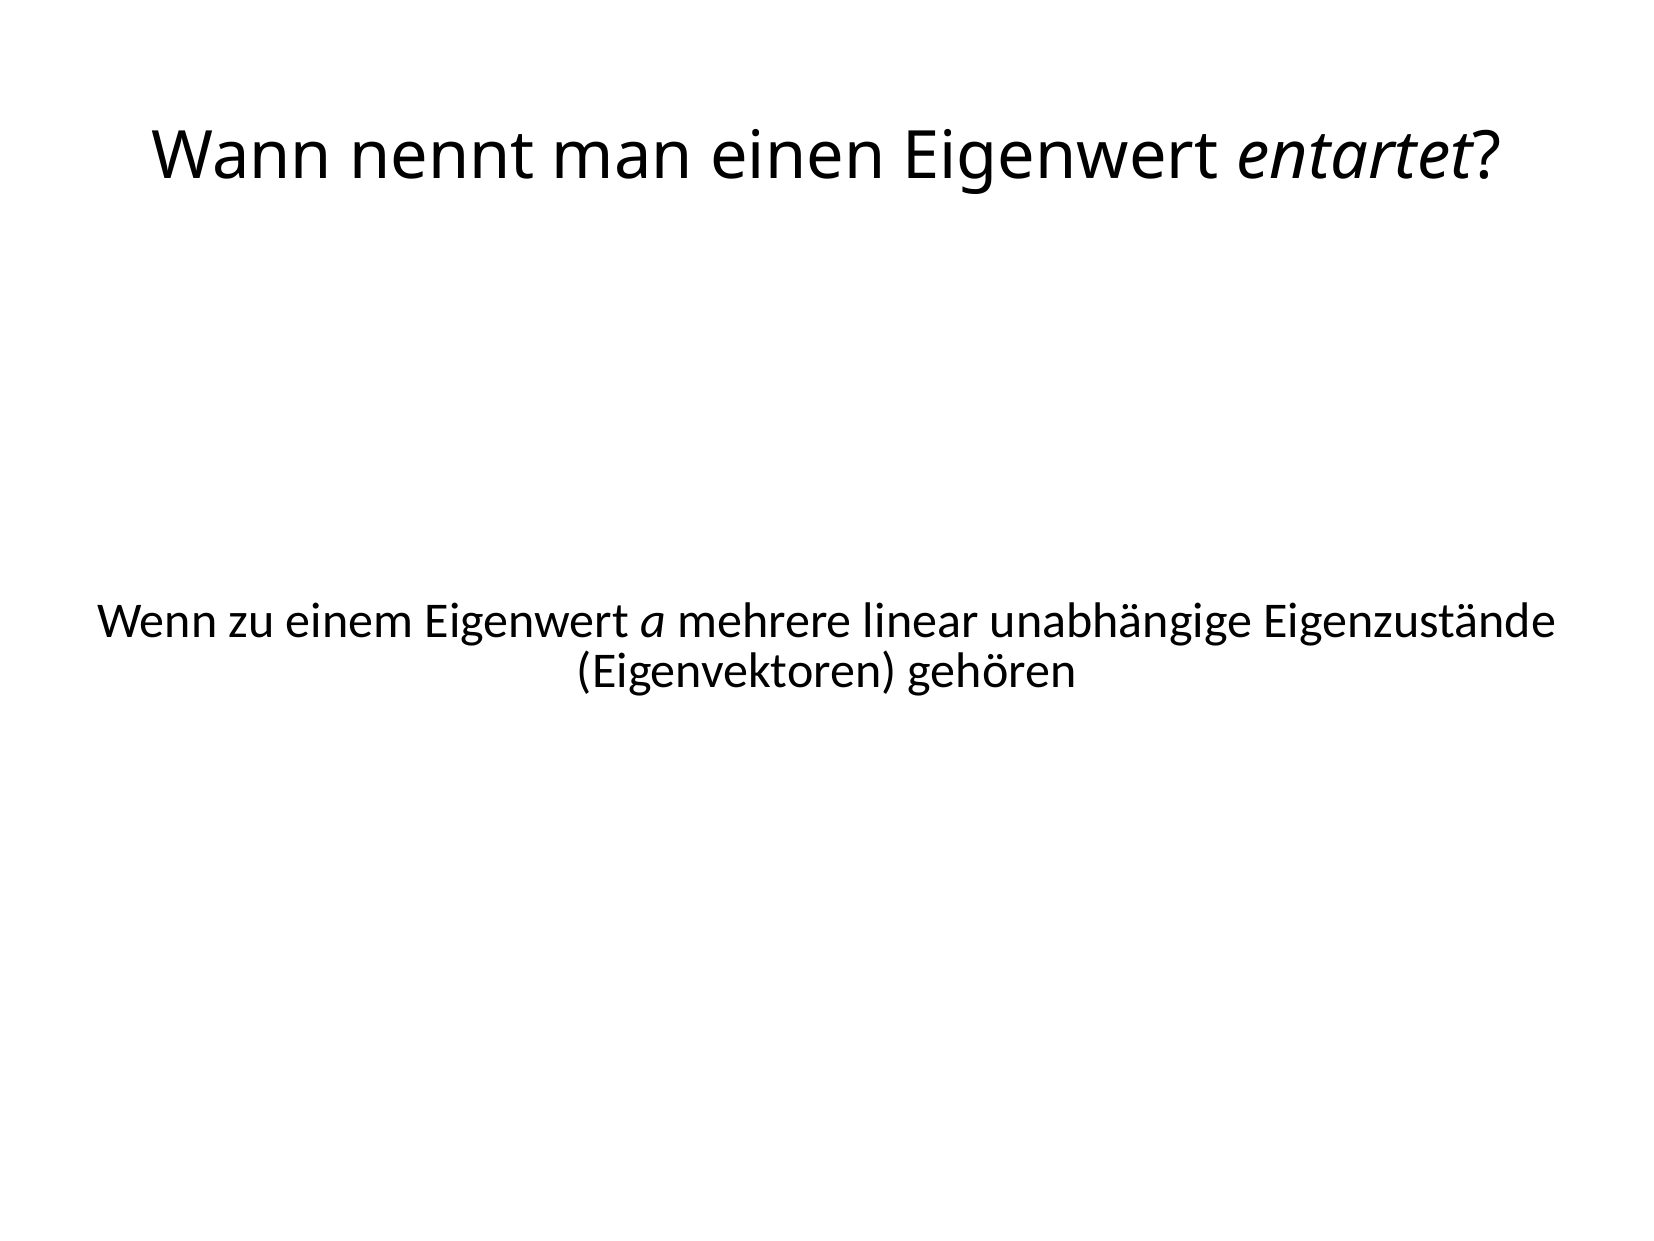

# Wann nennt man einen Eigenwert entartet?
Wenn zu einem Eigenwert a mehrere linear unabhängige Eigenzustände (Eigenvektoren) gehören